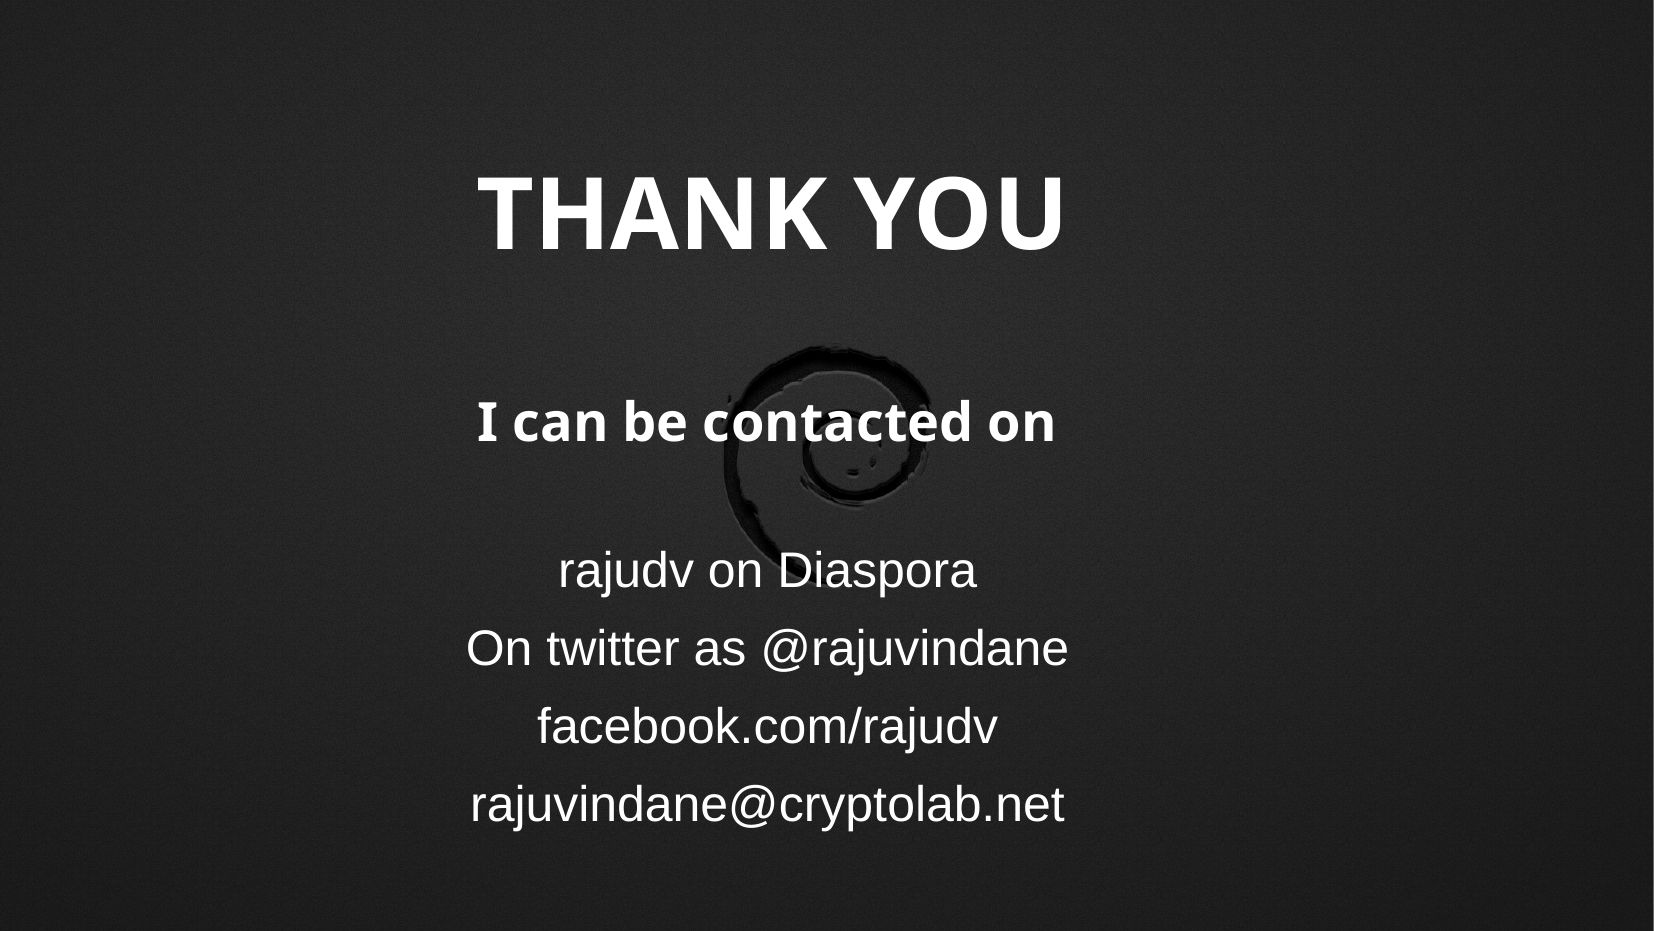

THANK YOU
# I can be contacted on
rajudv on Diaspora
On twitter as @rajuvindane
facebook.com/rajudv
rajuvindane@cryptolab.net